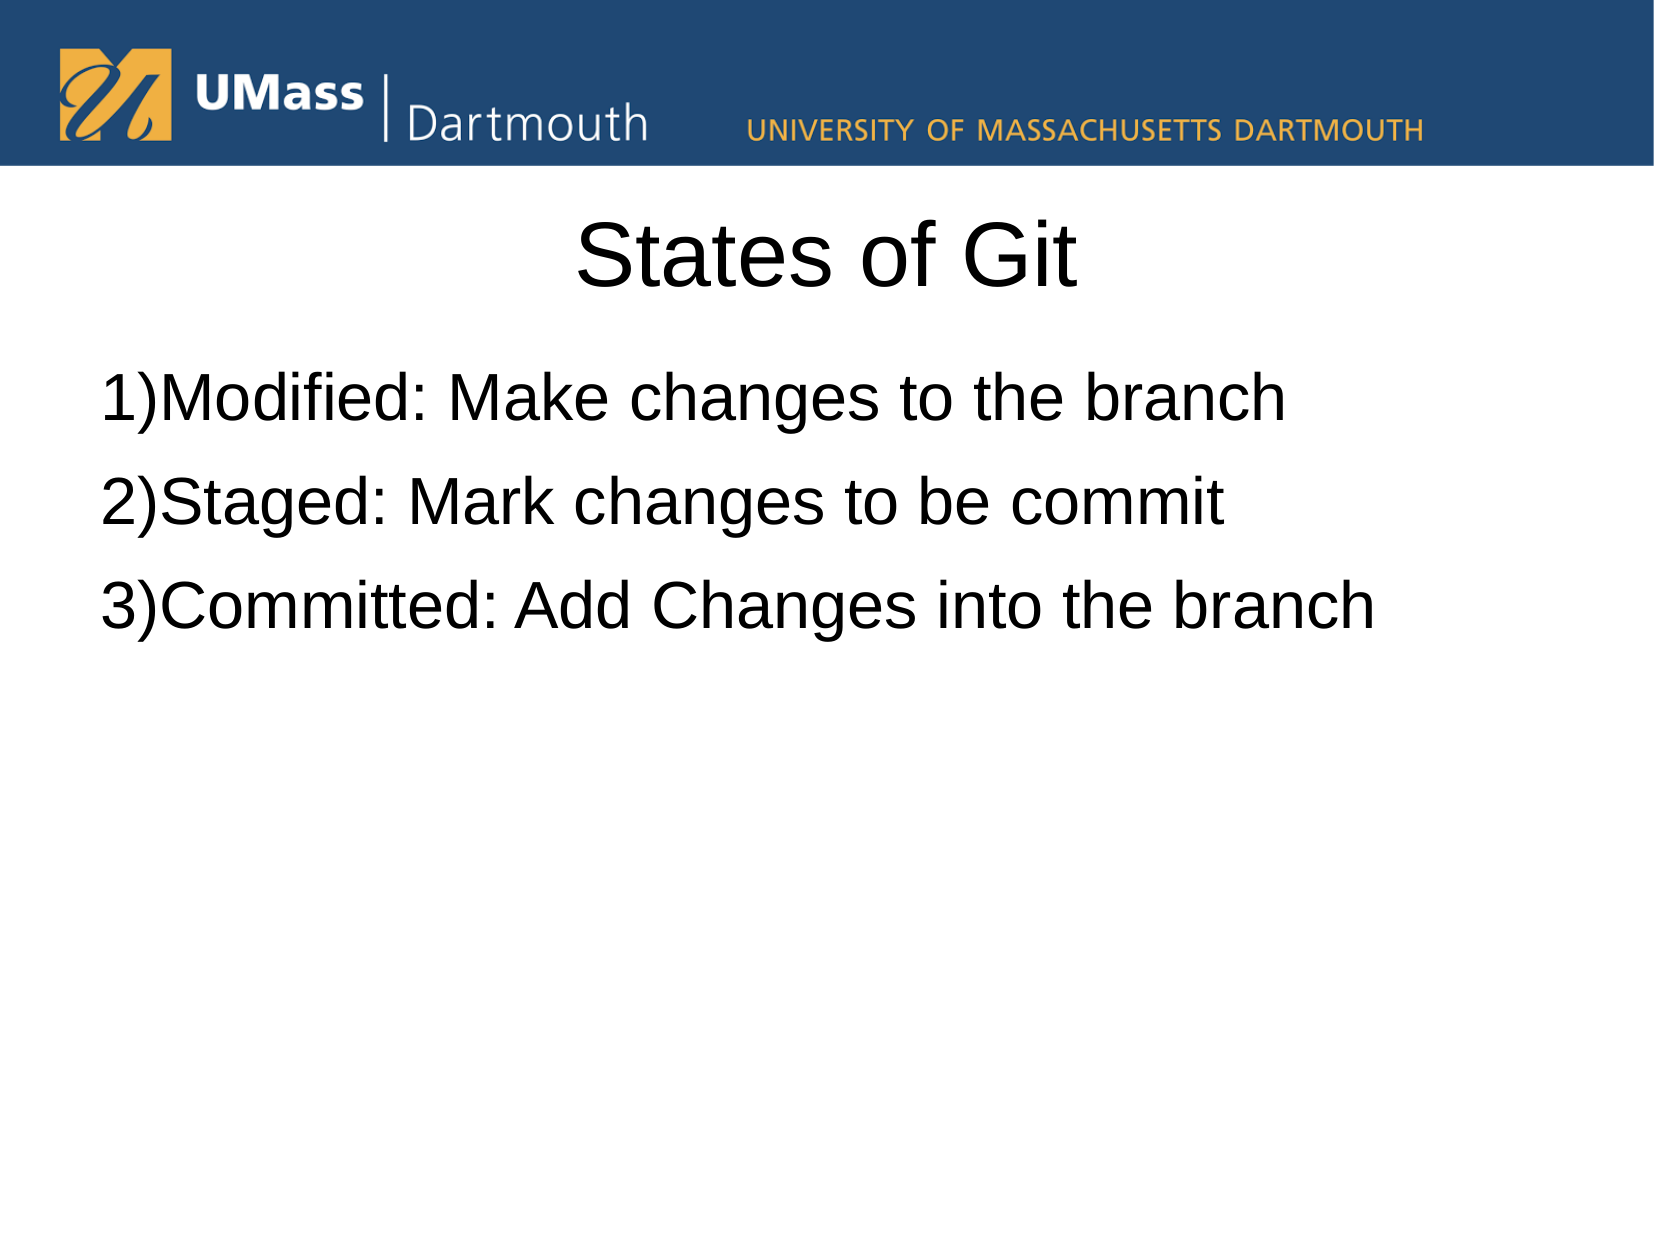

# States of Git
Modified: Make changes to the branch
Staged: Mark changes to be commit
Committed: Add Changes into the branch